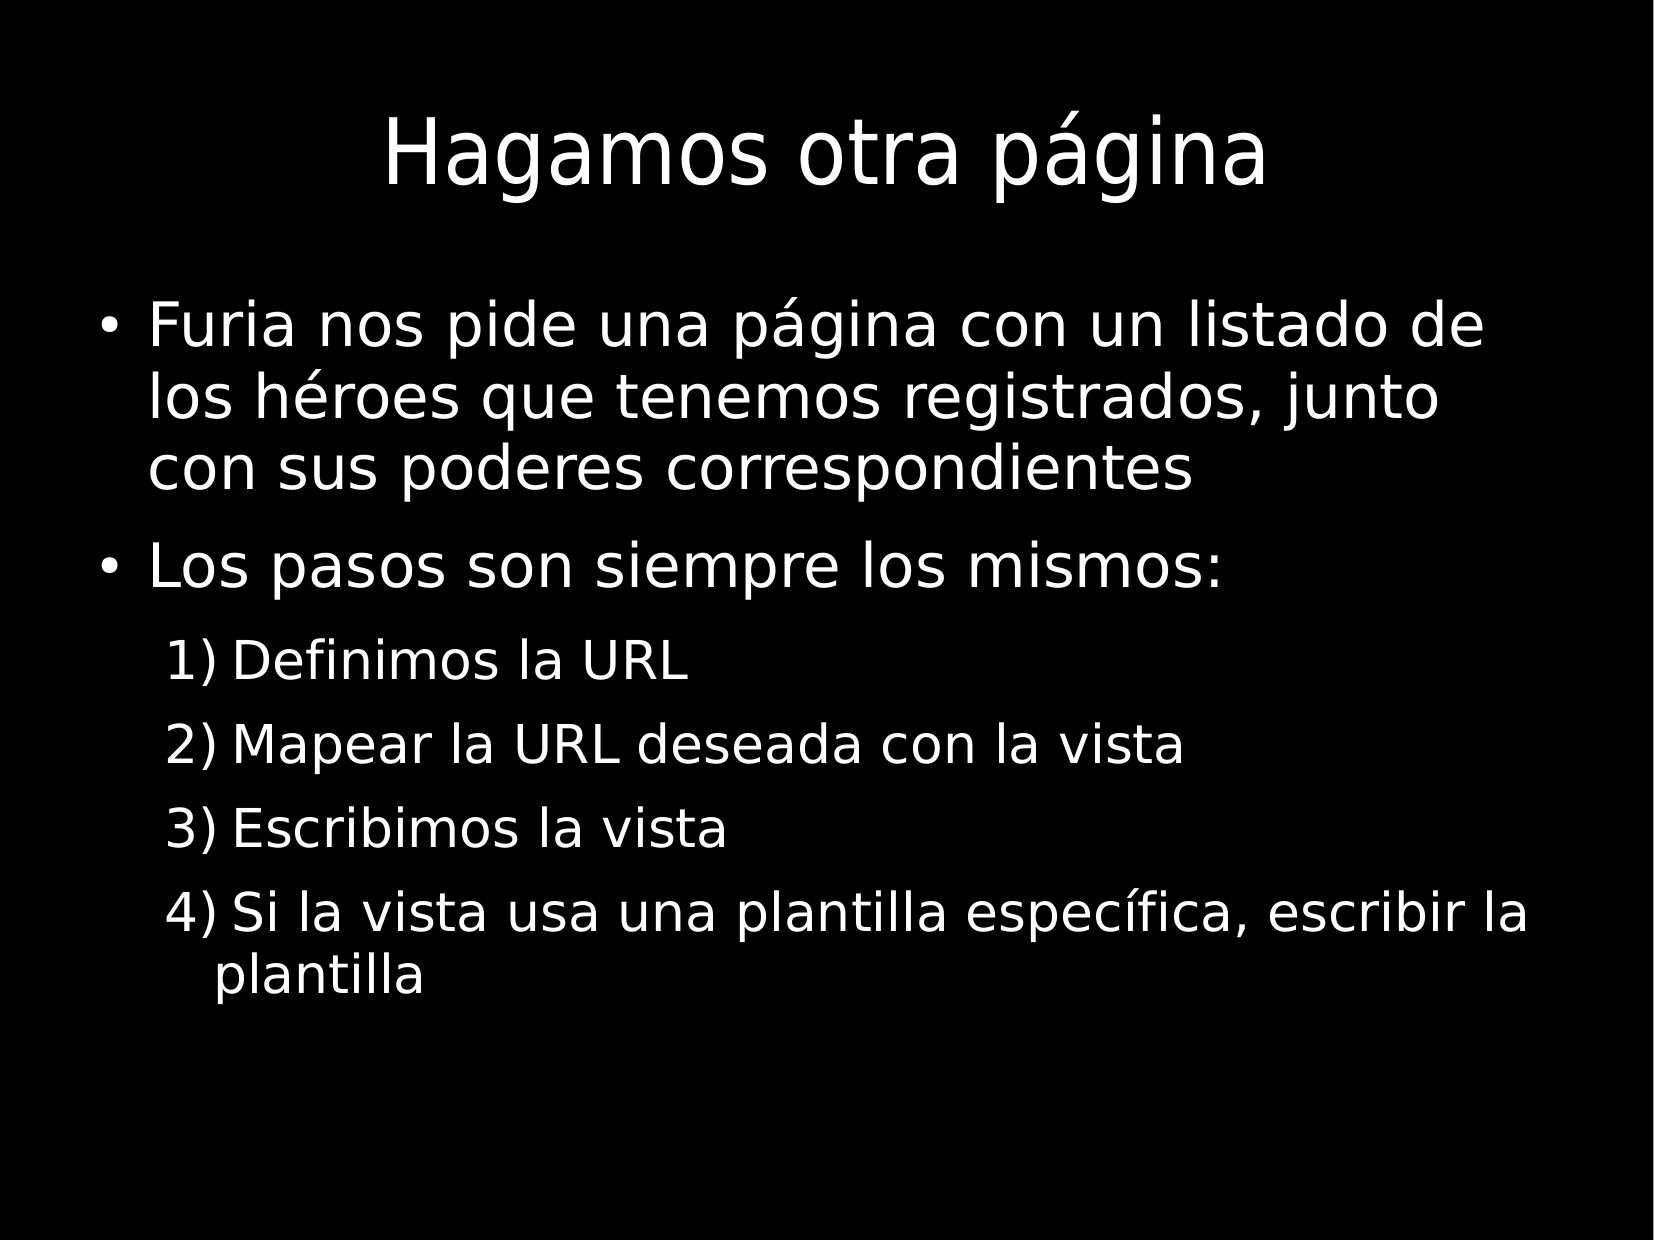

# Hagamos otra página
Furia nos pide una página con un listado de los héroes que tenemos registrados, junto con sus poderes correspondientes
Los pasos son siempre los mismos:
 Definimos la URL
 Mapear la URL deseada con la vista
 Escribimos la vista
 Si la vista usa una plantilla específica, escribir la plantilla